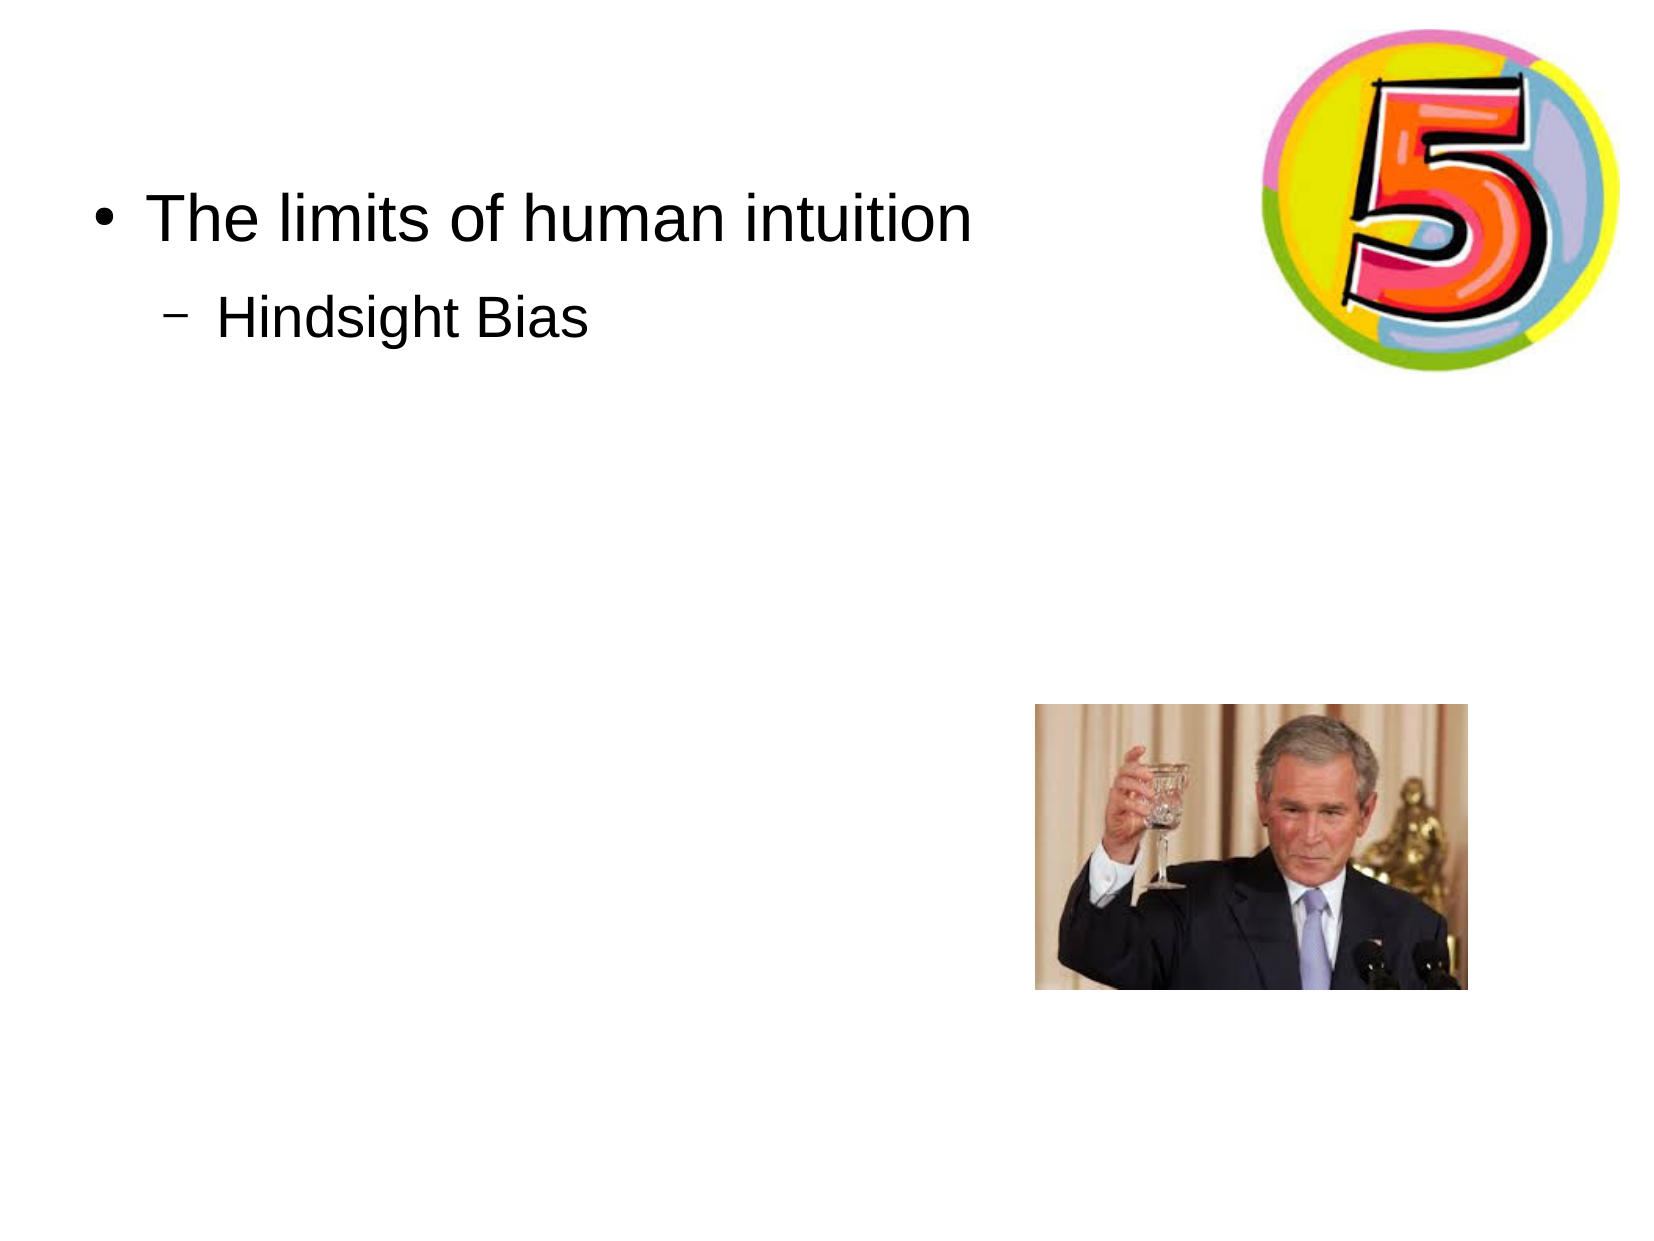

# The limits of human intuition
Hindsight Bias